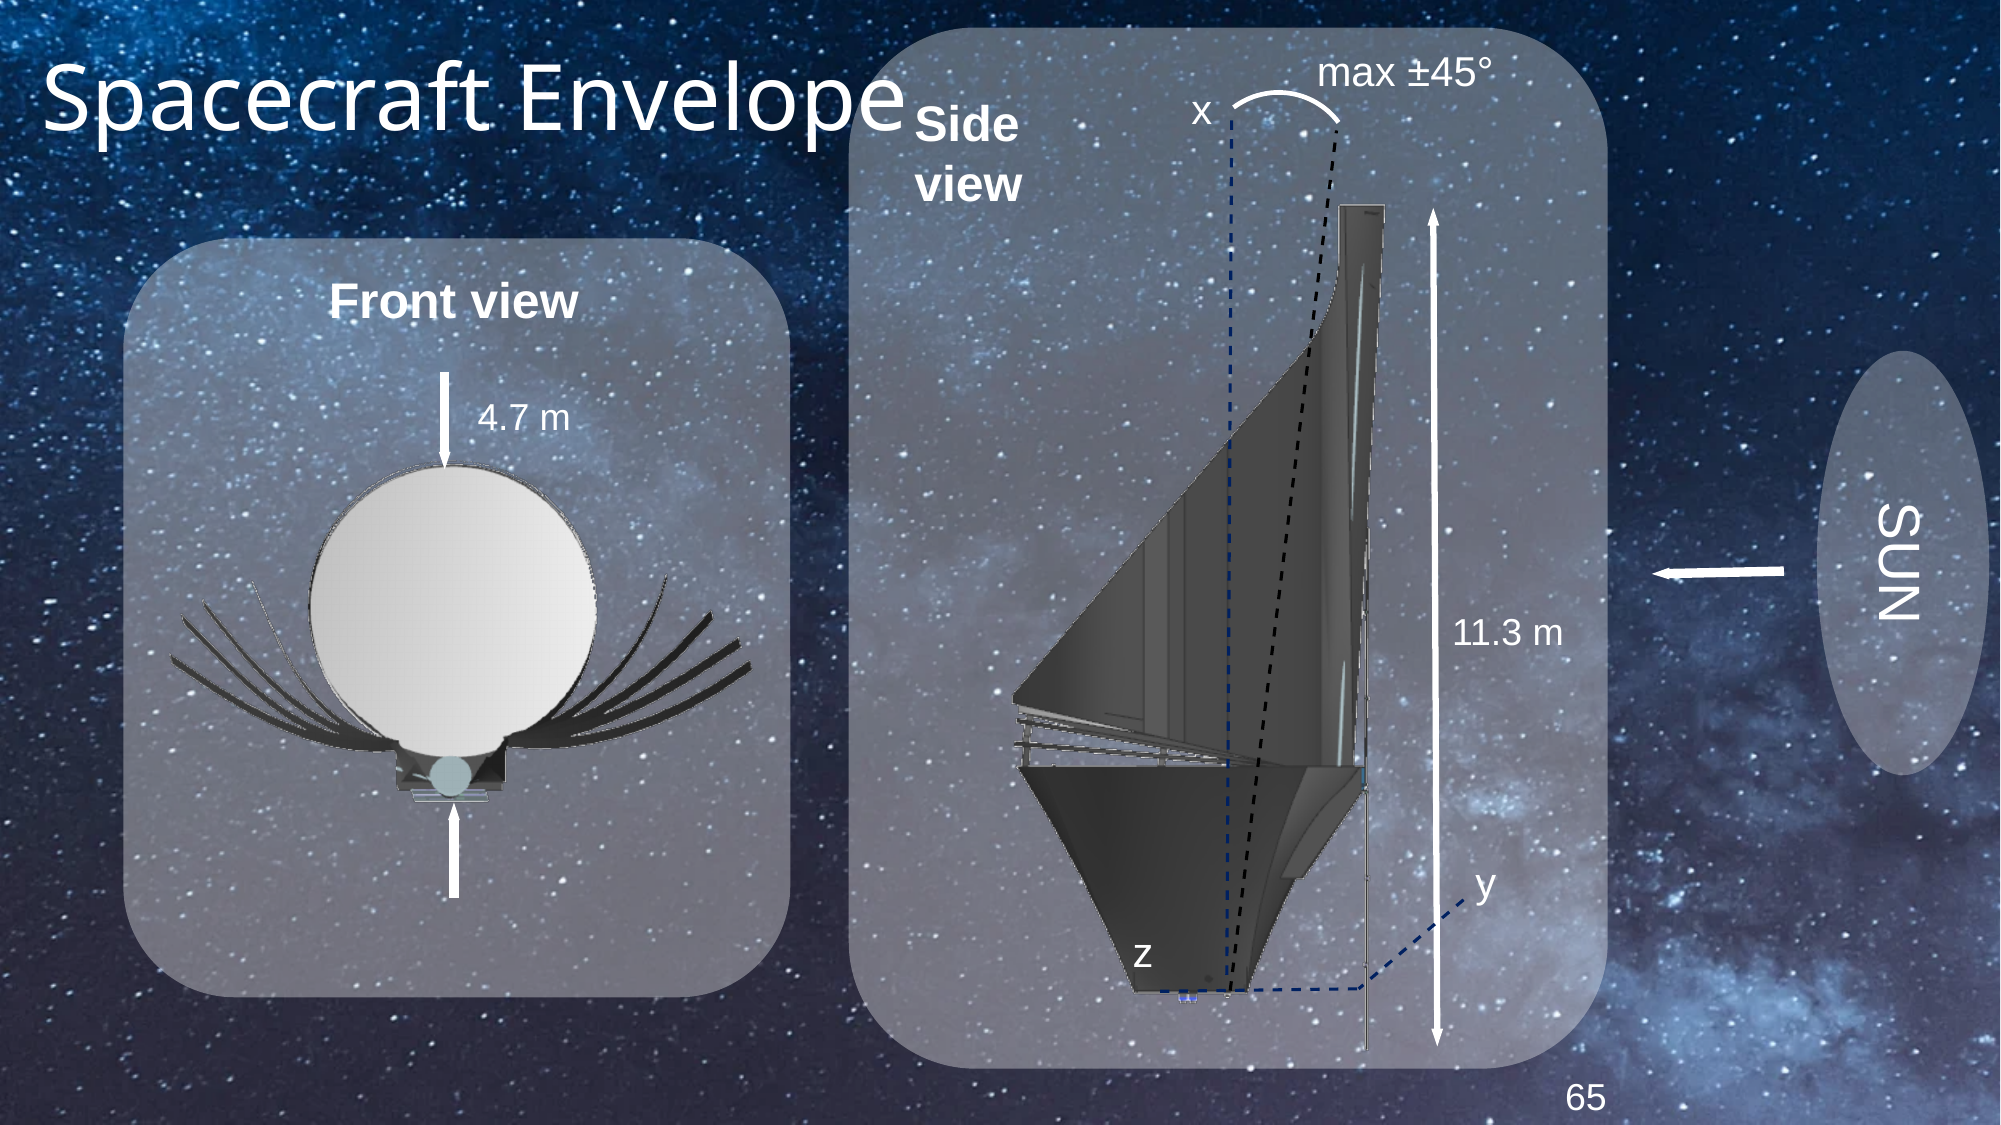

max ±45°
# Spacecraft Envelope
x
Side
view
Front view
4.7 m
SUN
11.3 m
y
z
65